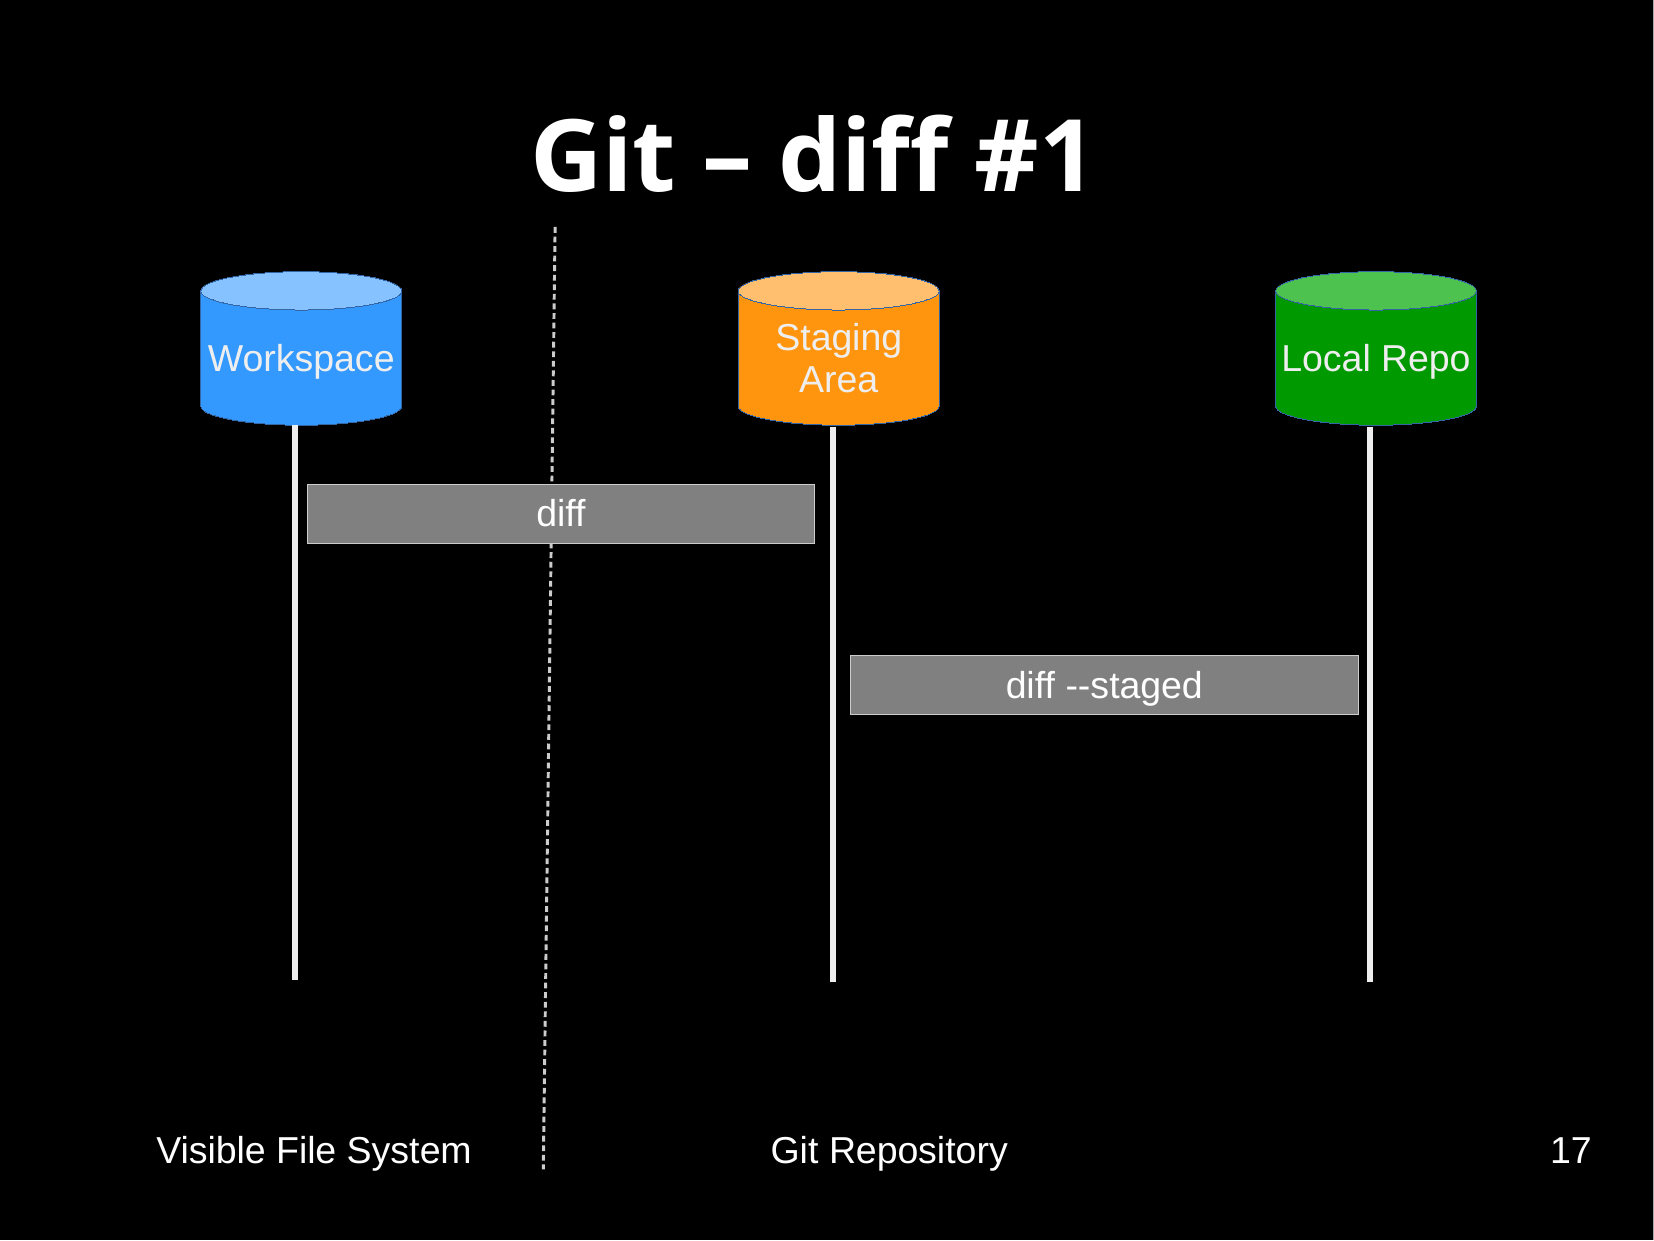

# Git – diff #1
Workspace
Staging
Area
Local Repo
diff
diff --staged
Visible File System
Git Repository
17